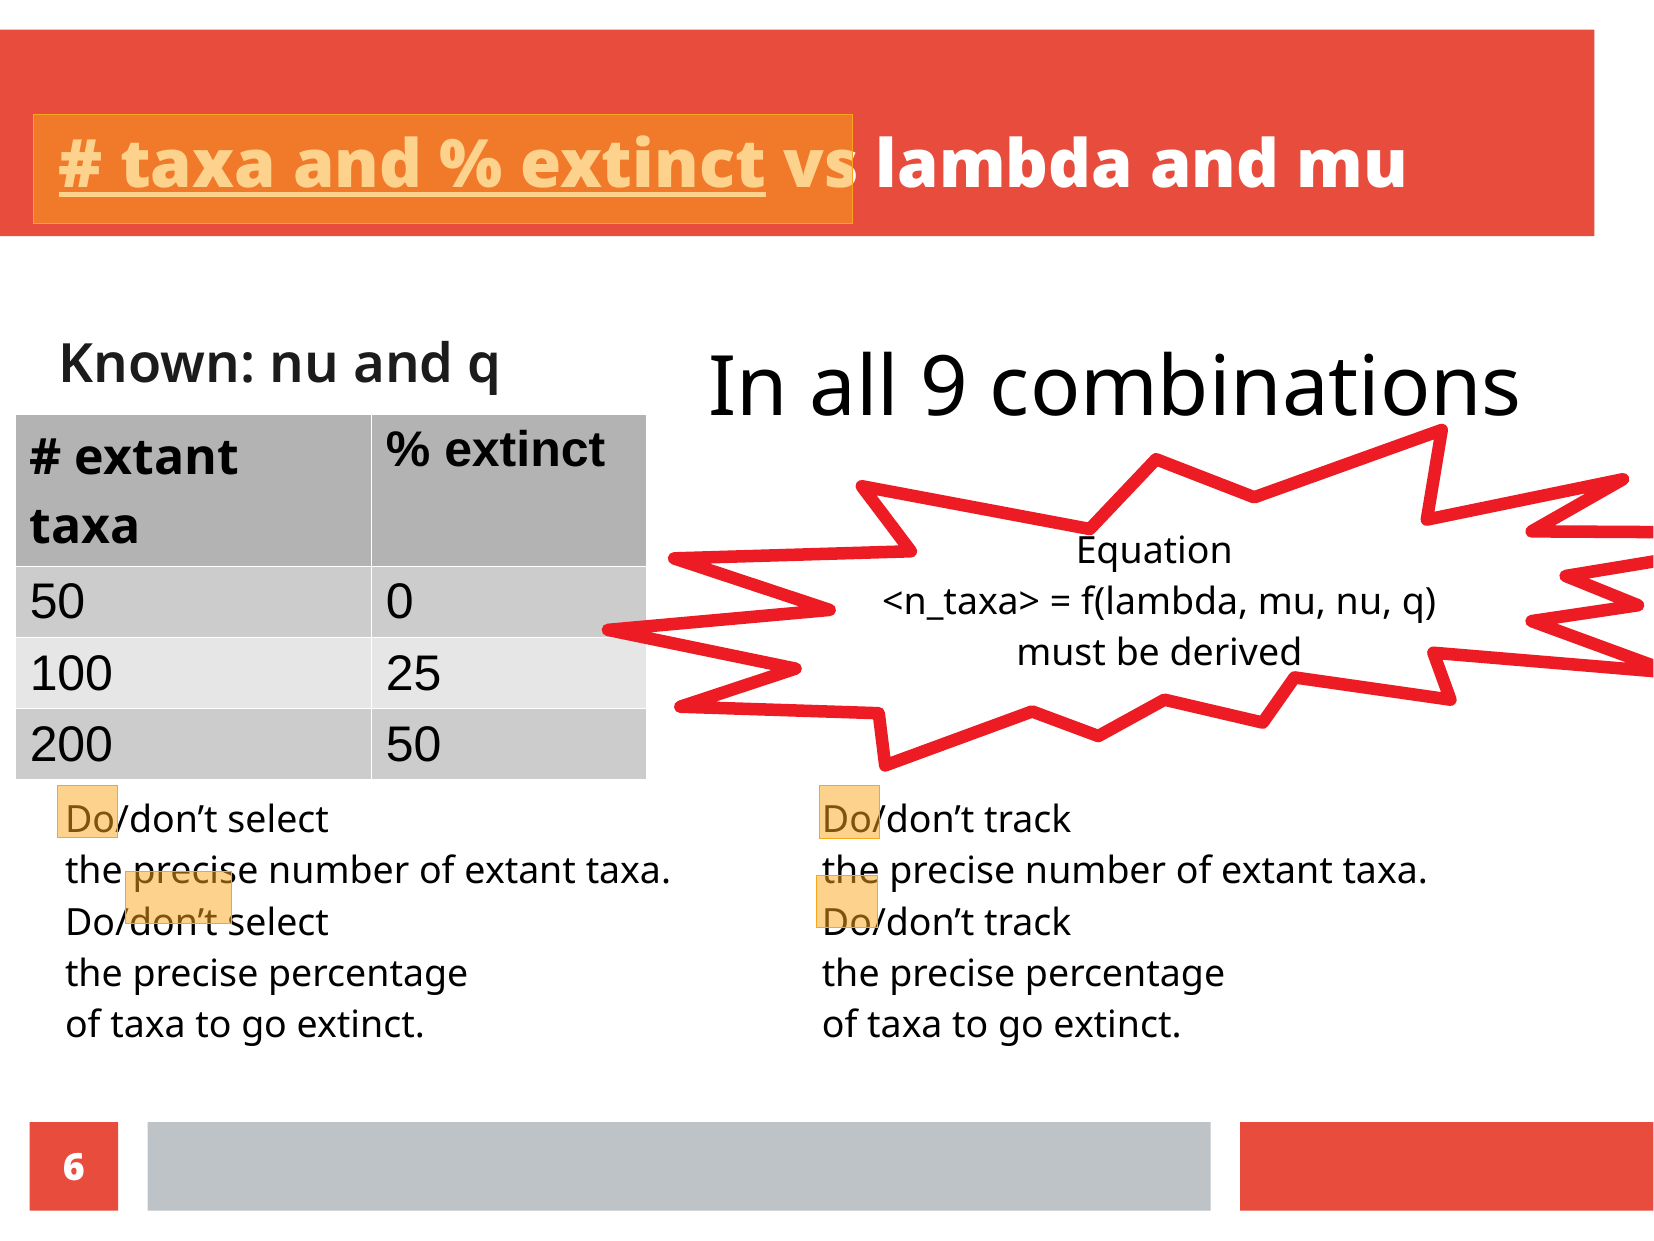

# # taxa and % extinct vs lambda and mu
In all 9 combinations
Known: nu and q
| # extant taxa | % extinct |
| --- | --- |
| 50 | 0 |
| 100 | 25 |
| 200 | 50 |
Equation
<n_taxa> = f(lambda, mu, nu, q)
must be derived
Do/don’t select
the precise number of extant taxa.
Do/don’t select
the precise percentage
of taxa to go extinct.
Do/don’t track
the precise number of extant taxa.
Do/don’t track
the precise percentage
of taxa to go extinct.
6